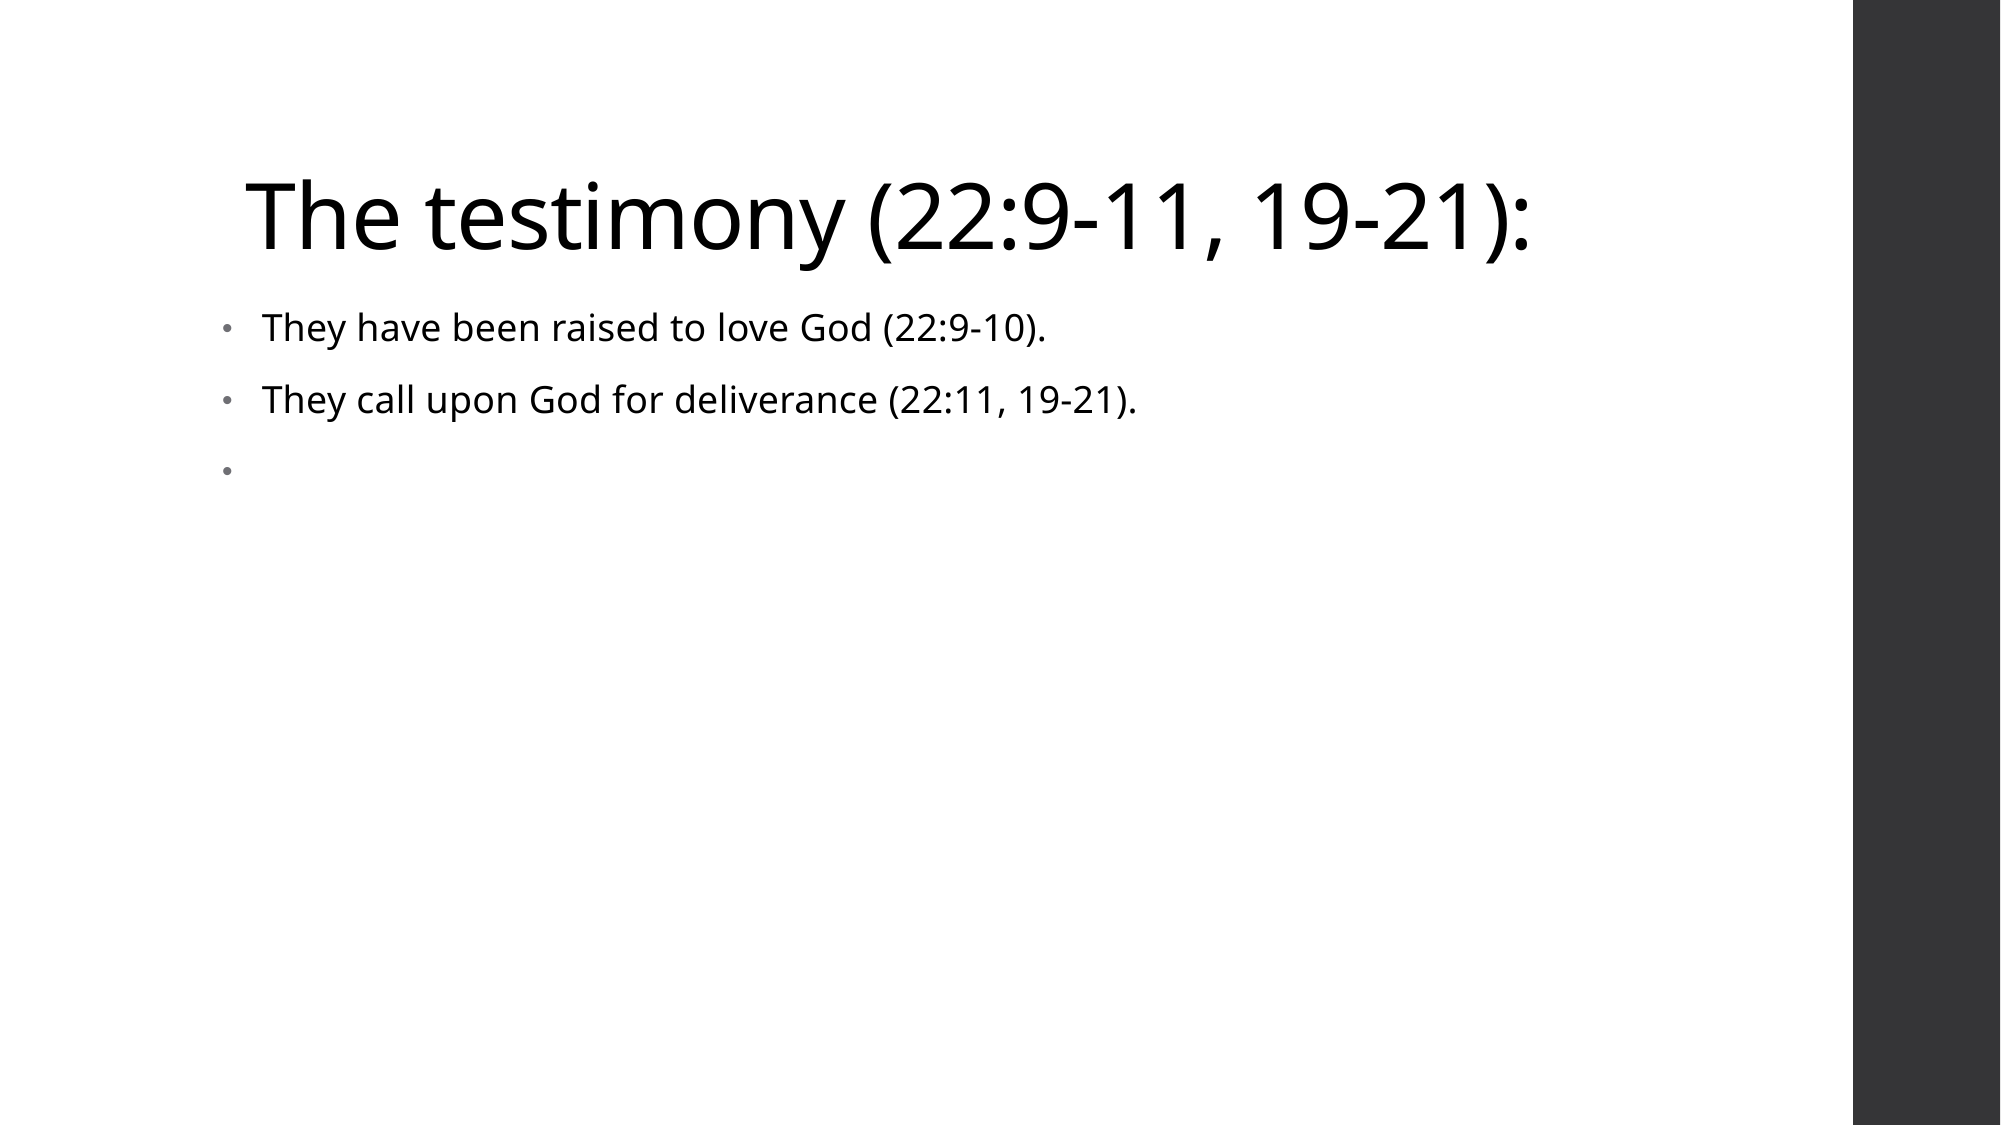

# The testimony (22:9-11, 19-21):
 They have been raised to love God (22:9-10).
 They call upon God for deliverance (22:11, 19-21).